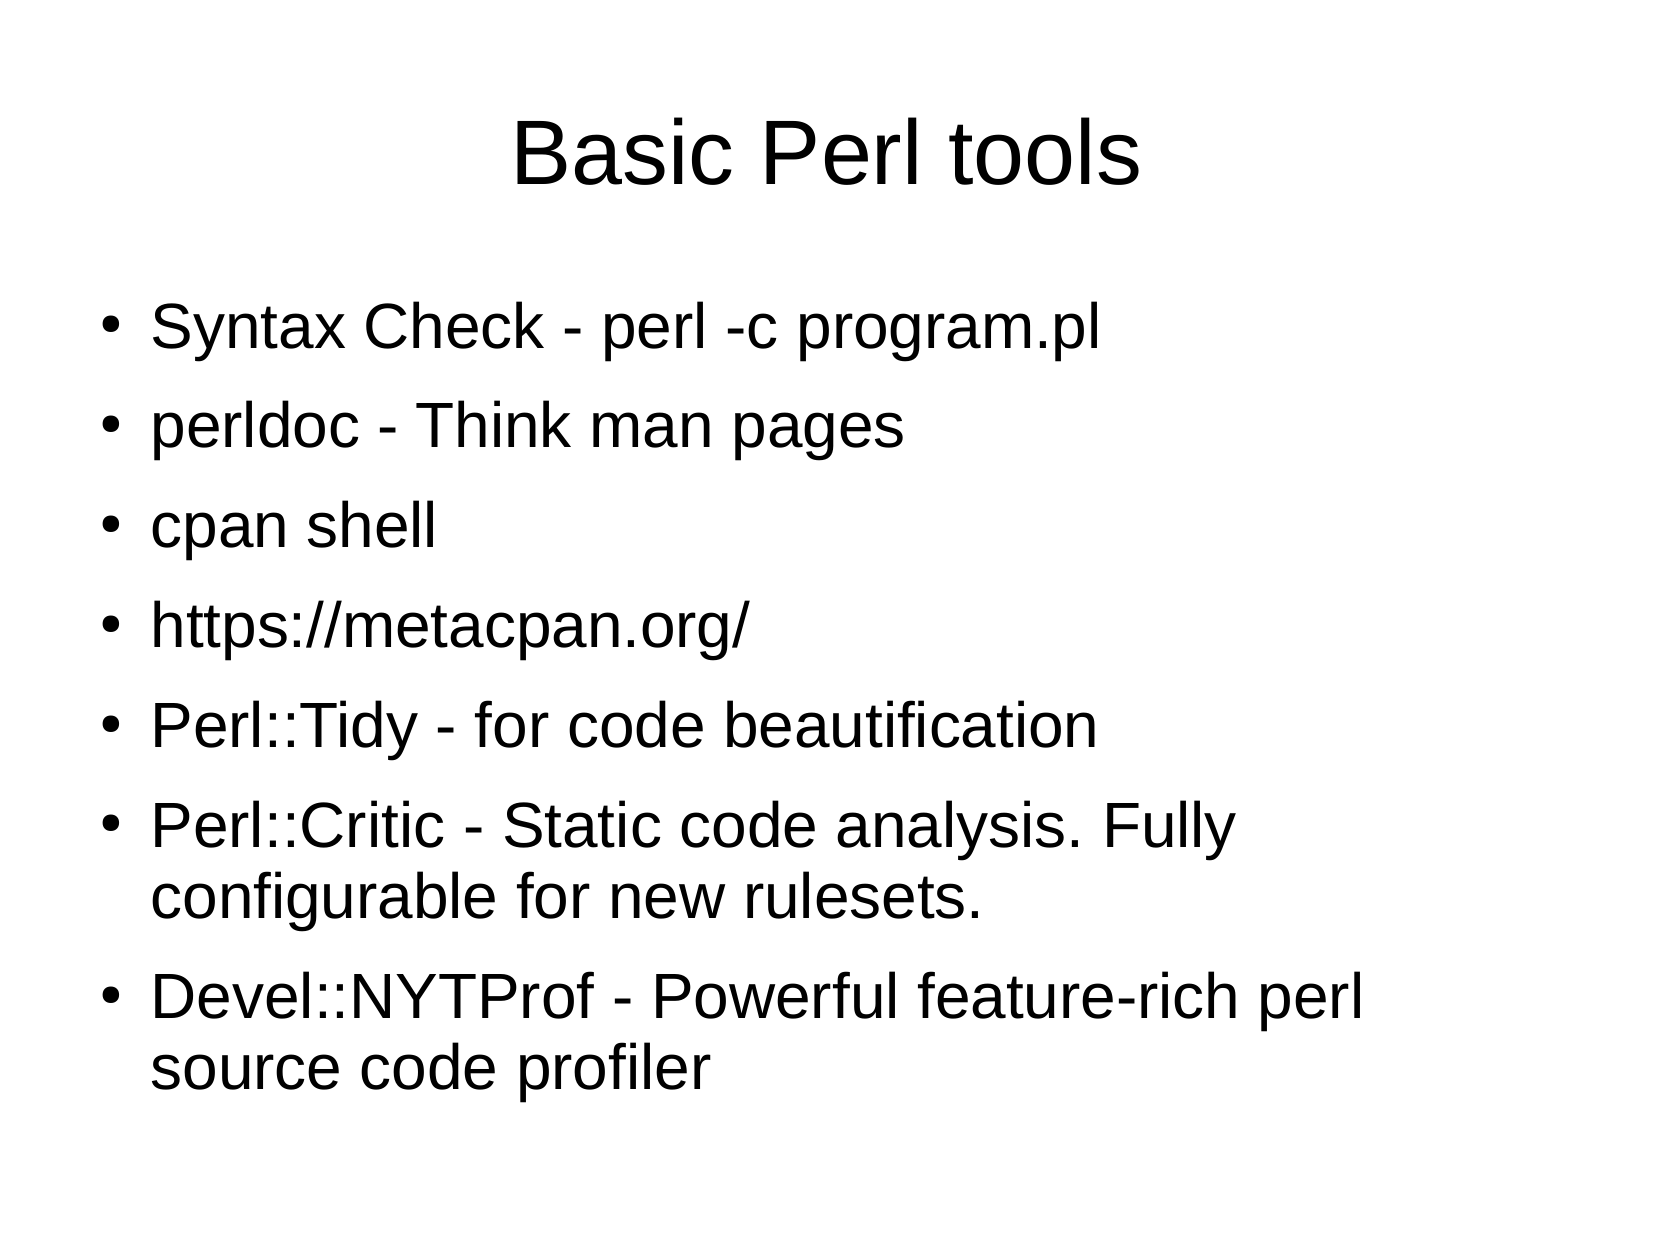

# Basic Perl tools
Syntax Check - perl -c program.pl
perldoc - Think man pages
cpan shell
https://metacpan.org/
Perl::Tidy - for code beautification
Perl::Critic - Static code analysis. Fully configurable for new rulesets.
Devel::NYTProf - Powerful feature-rich perl source code profiler